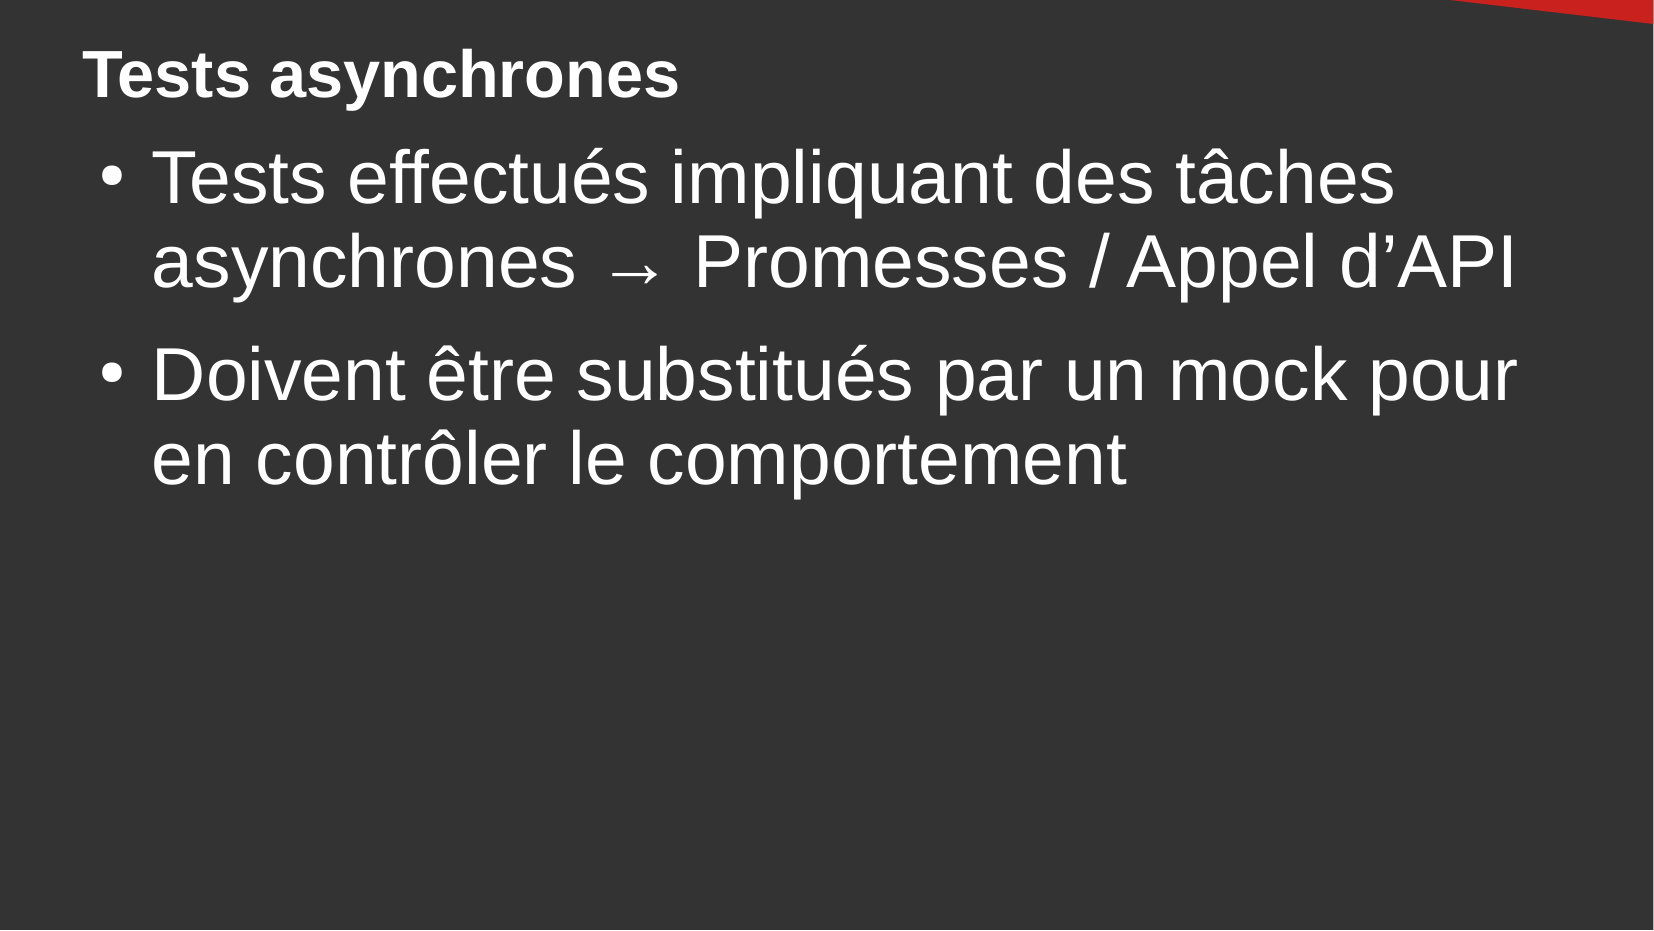

# Tests asynchrones
Tests effectués impliquant des tâches asynchrones → Promesses / Appel d’API
Doivent être substitués par un mock pour en contrôler le comportement